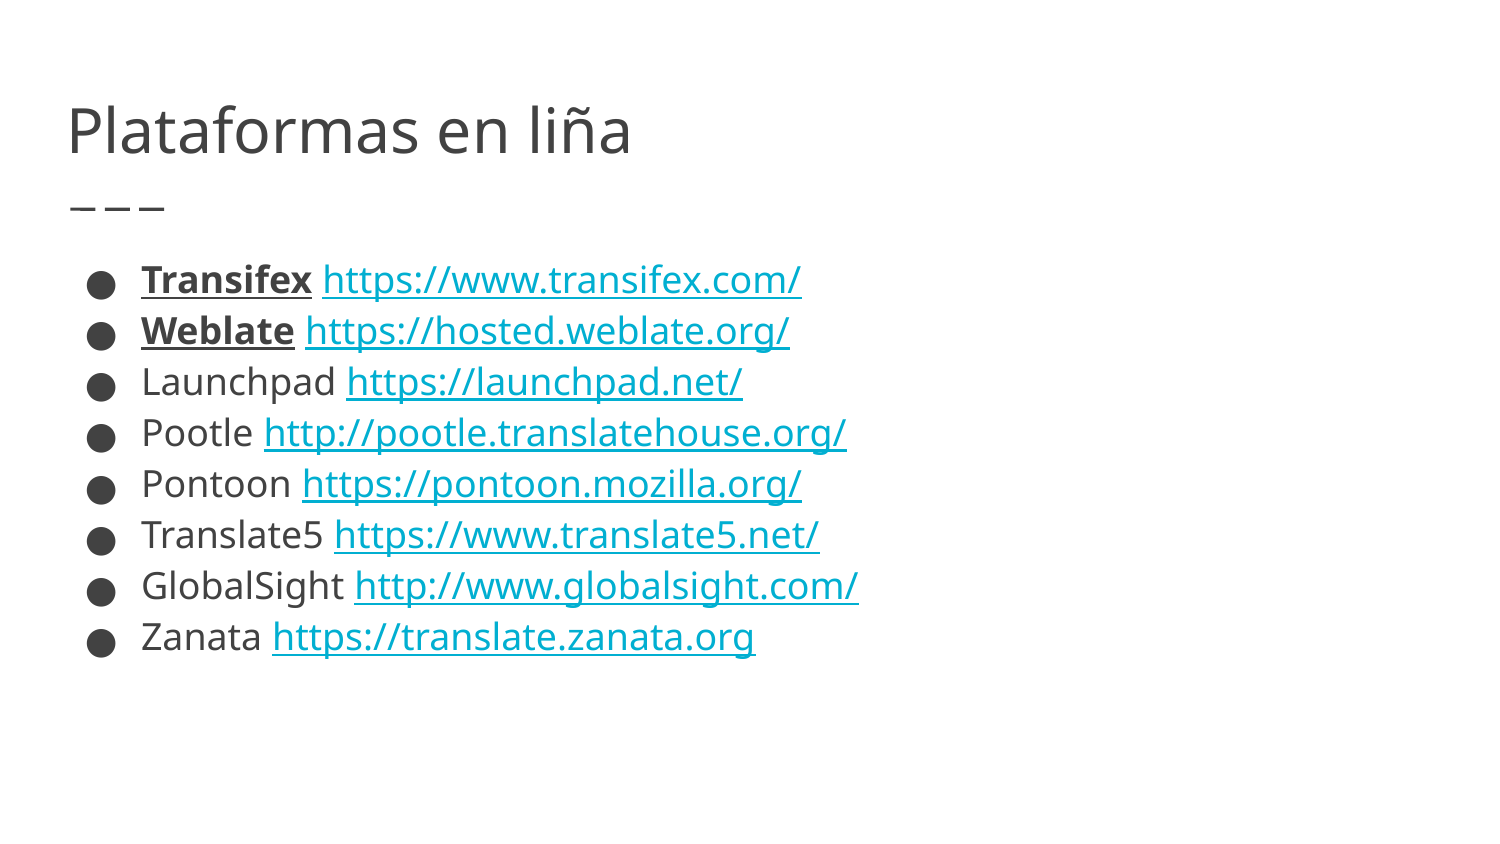

# Plataformas en liña
Transifex https://www.transifex.com/
Weblate https://hosted.weblate.org/
Launchpad https://launchpad.net/
Pootle http://pootle.translatehouse.org/
Pontoon https://pontoon.mozilla.org/
Translate5 https://www.translate5.net/
GlobalSight http://www.globalsight.com/
Zanata https://translate.zanata.org